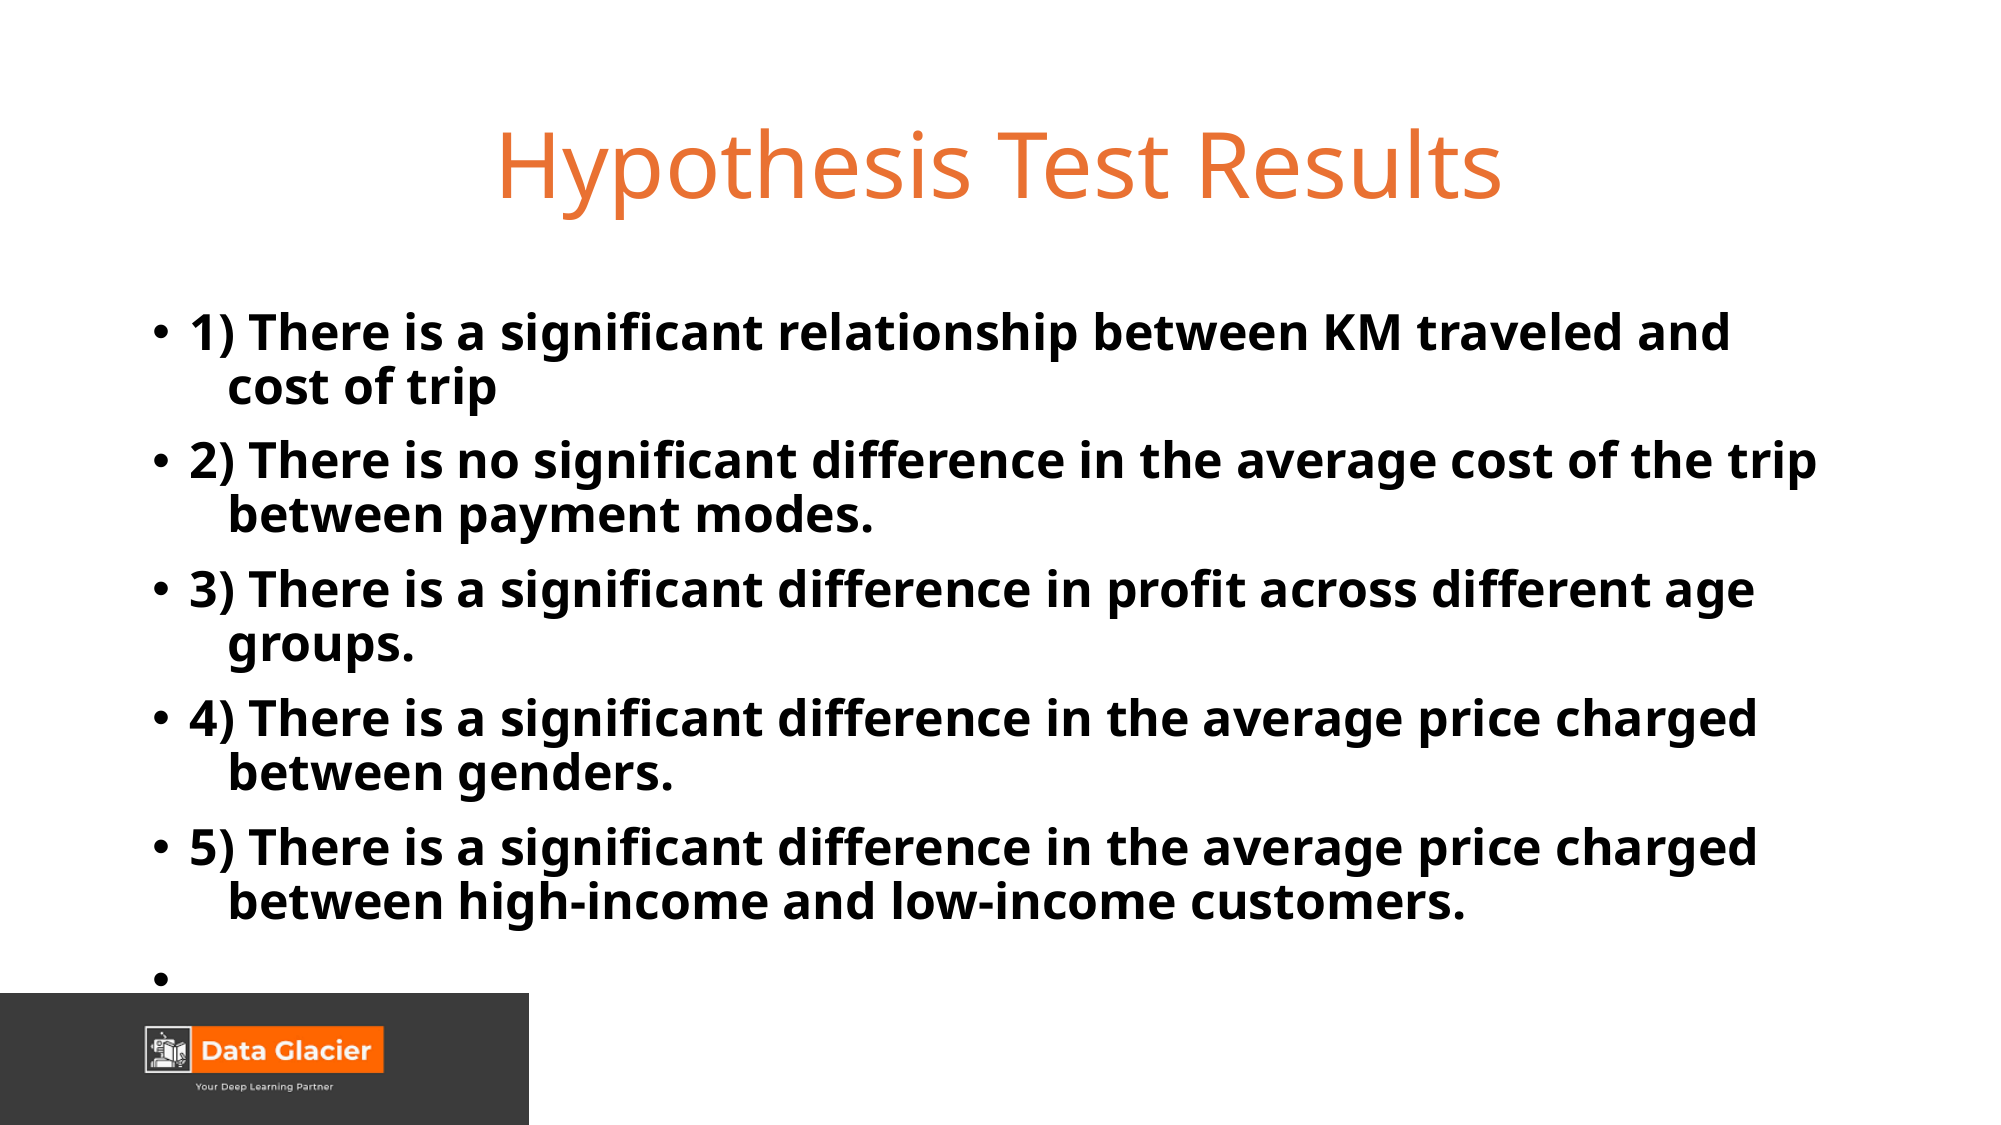

# Hypothesis Test Results
1) There is a significant relationship between KM traveled and cost of trip
2) There is no significant difference in the average cost of the trip between payment modes.
3) There is a significant difference in profit across different age groups.
4) There is a significant difference in the average price charged between genders.
5) There is a significant difference in the average price charged between high-income and low-income customers.